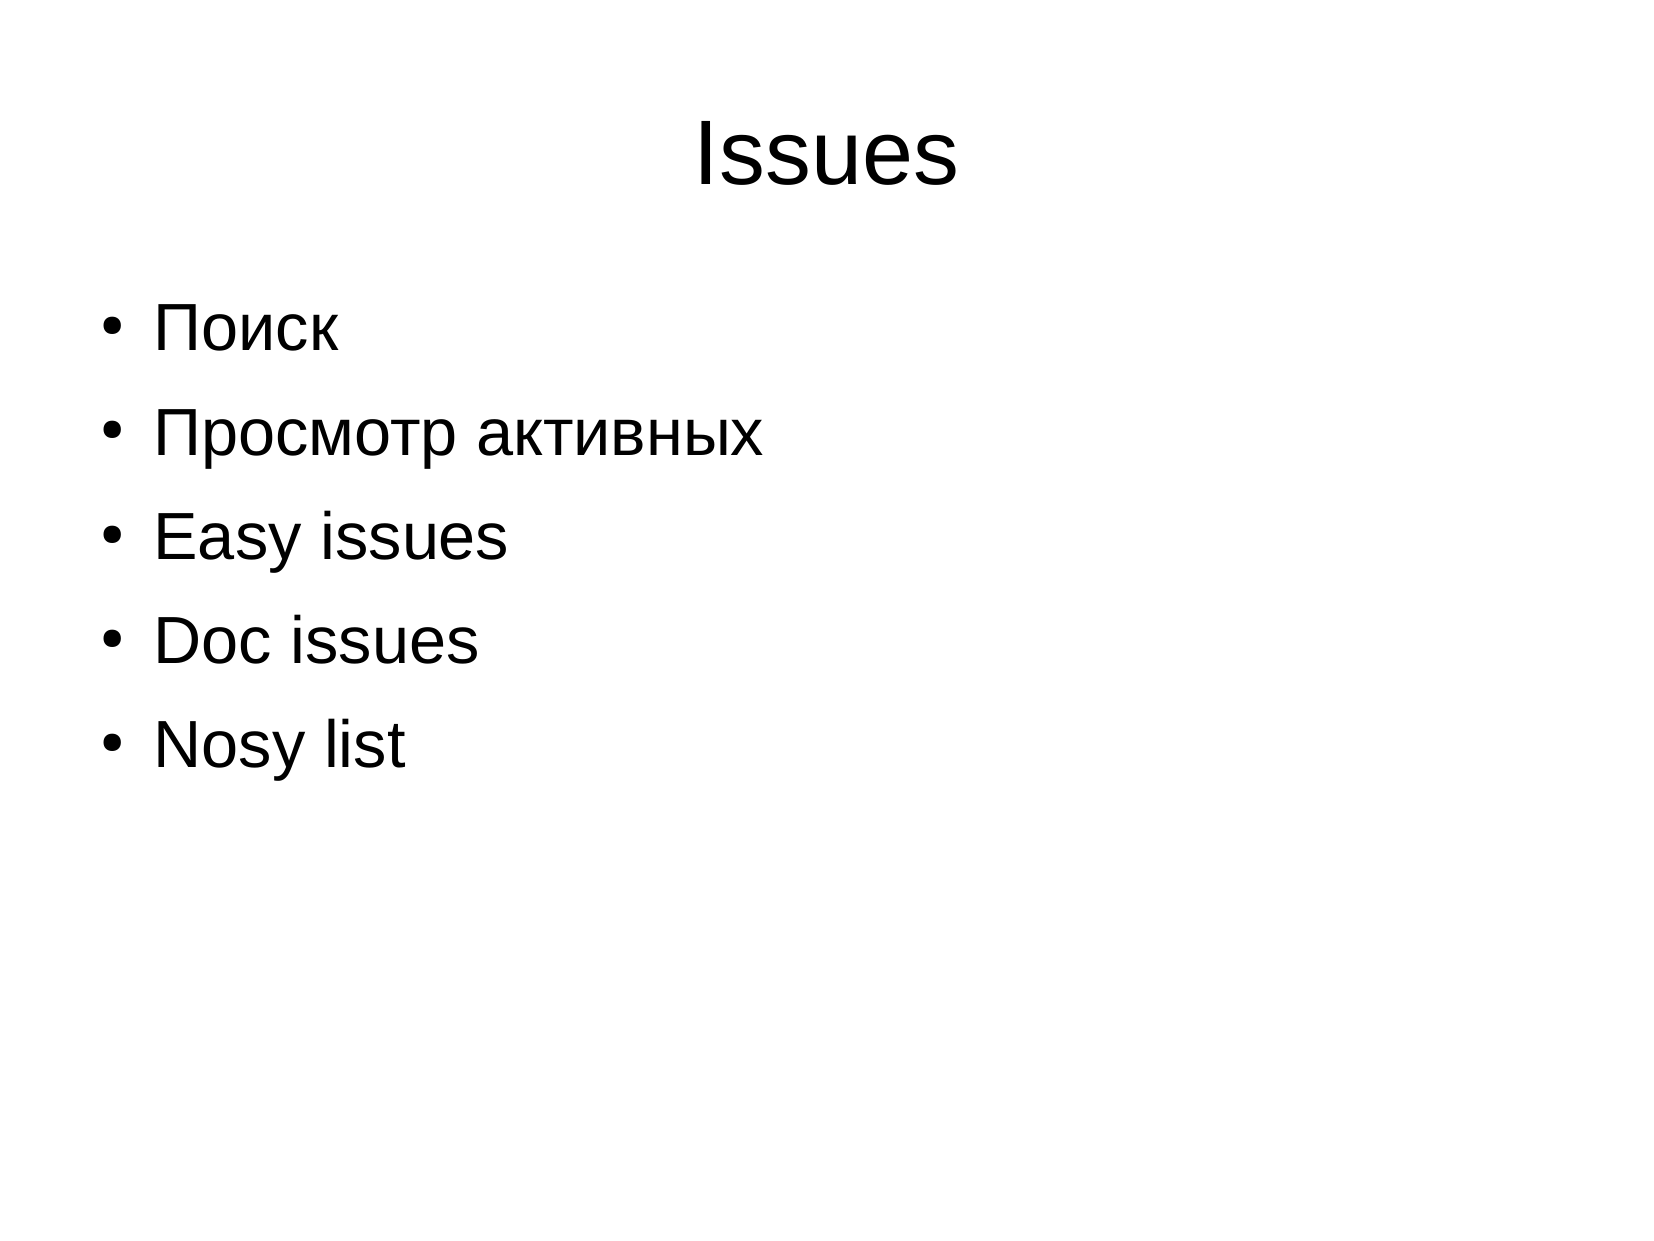

# Issues
Поиск
Просмотр активных
Easy issues
Doc issues
Nosy list